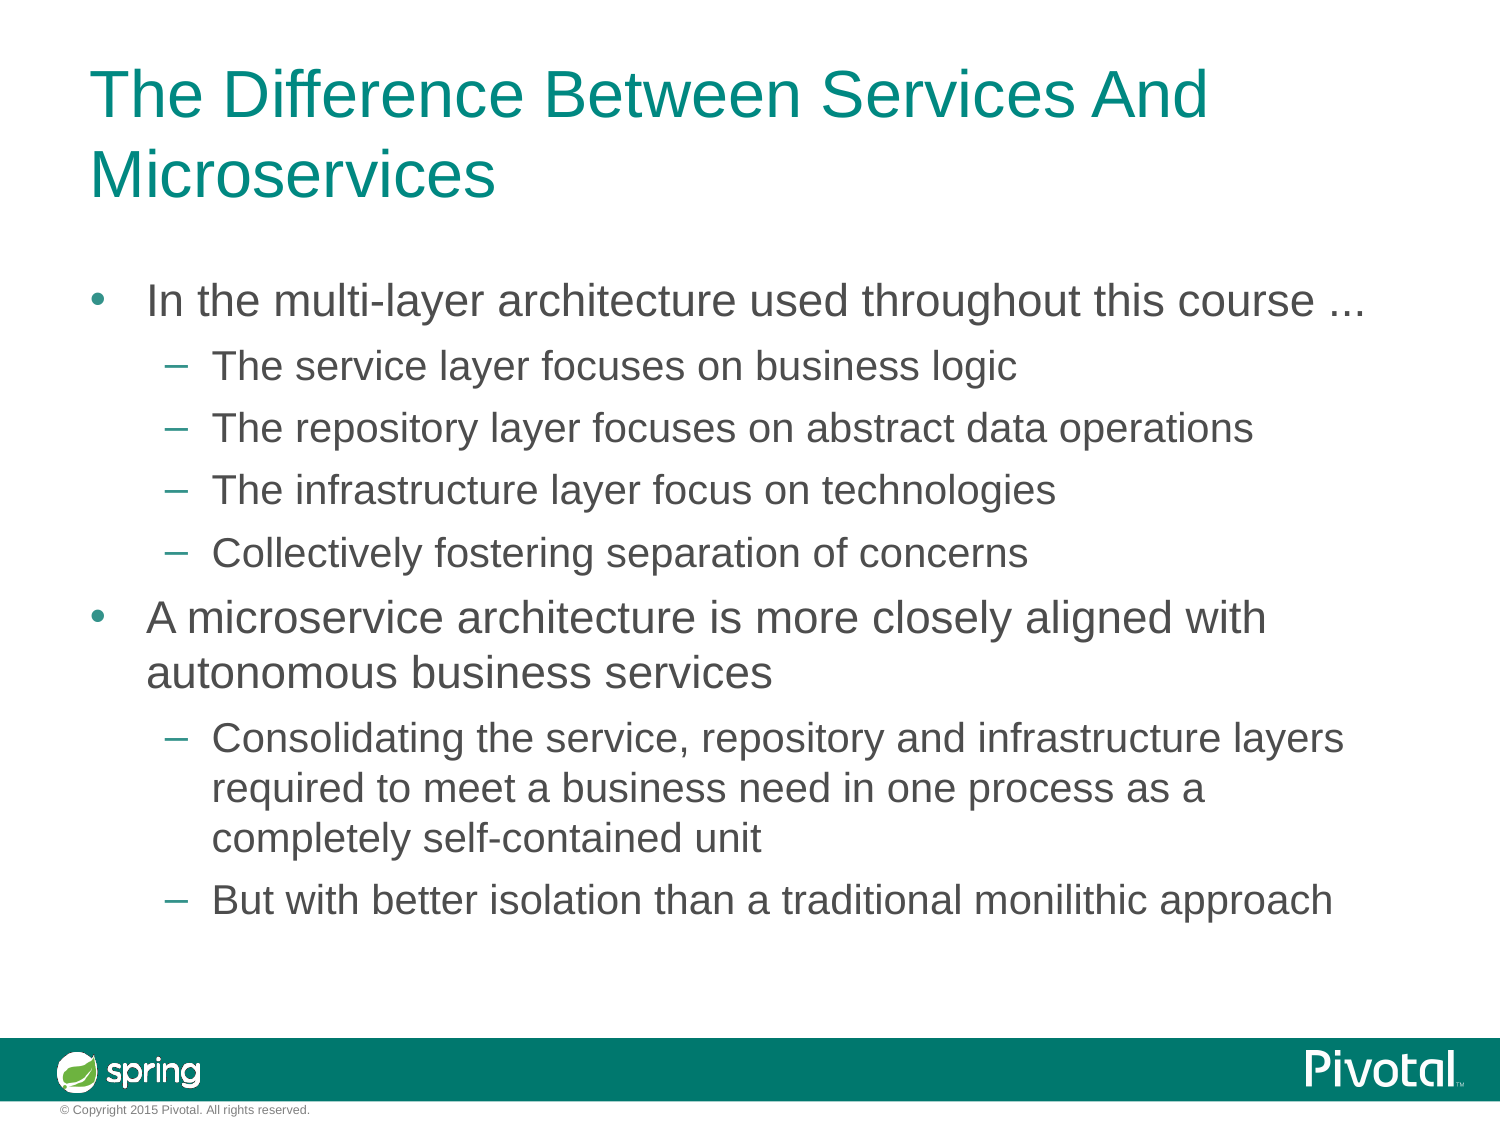

# The Difference Between Services And Microservices
In the multi-layer architecture used throughout this course ...
The service layer focuses on business logic
The repository layer focuses on abstract data operations
The infrastructure layer focus on technologies
Collectively fostering separation of concerns
A microservice architecture is more closely aligned with autonomous business services
Consolidating the service, repository and infrastructure layers required to meet a business need in one process as a completely self-contained unit
But with better isolation than a traditional monilithic approach